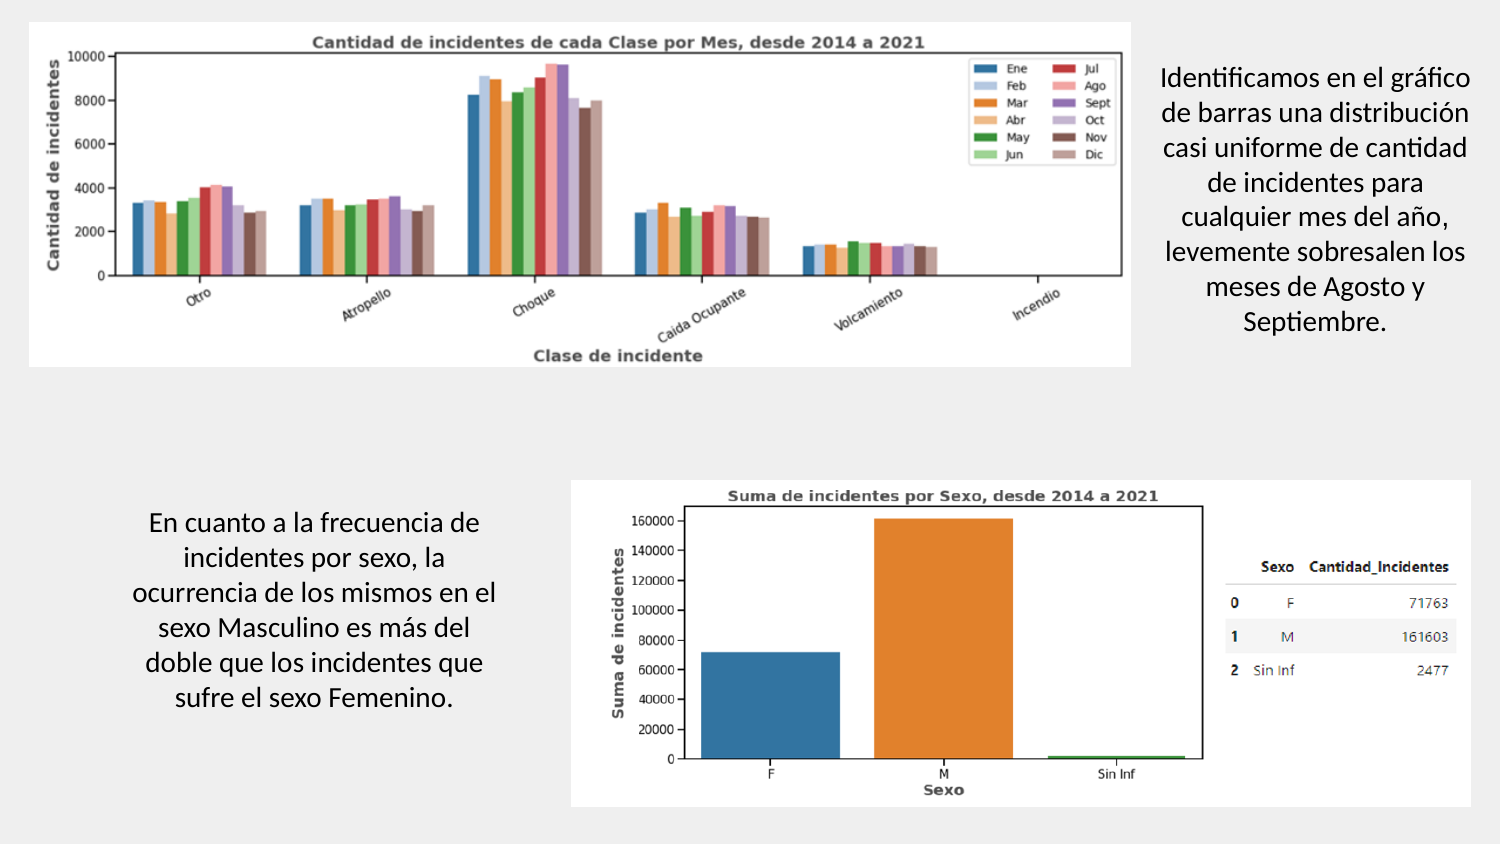

Identificamos en el gráfico de barras una distribución casi uniforme de cantidad de incidentes para cualquier mes del año, levemente sobresalen los meses de Agosto y Septiembre.
En cuanto a la frecuencia de incidentes por sexo, la ocurrencia de los mismos en el sexo Masculino es más del doble que los incidentes que sufre el sexo Femenino.